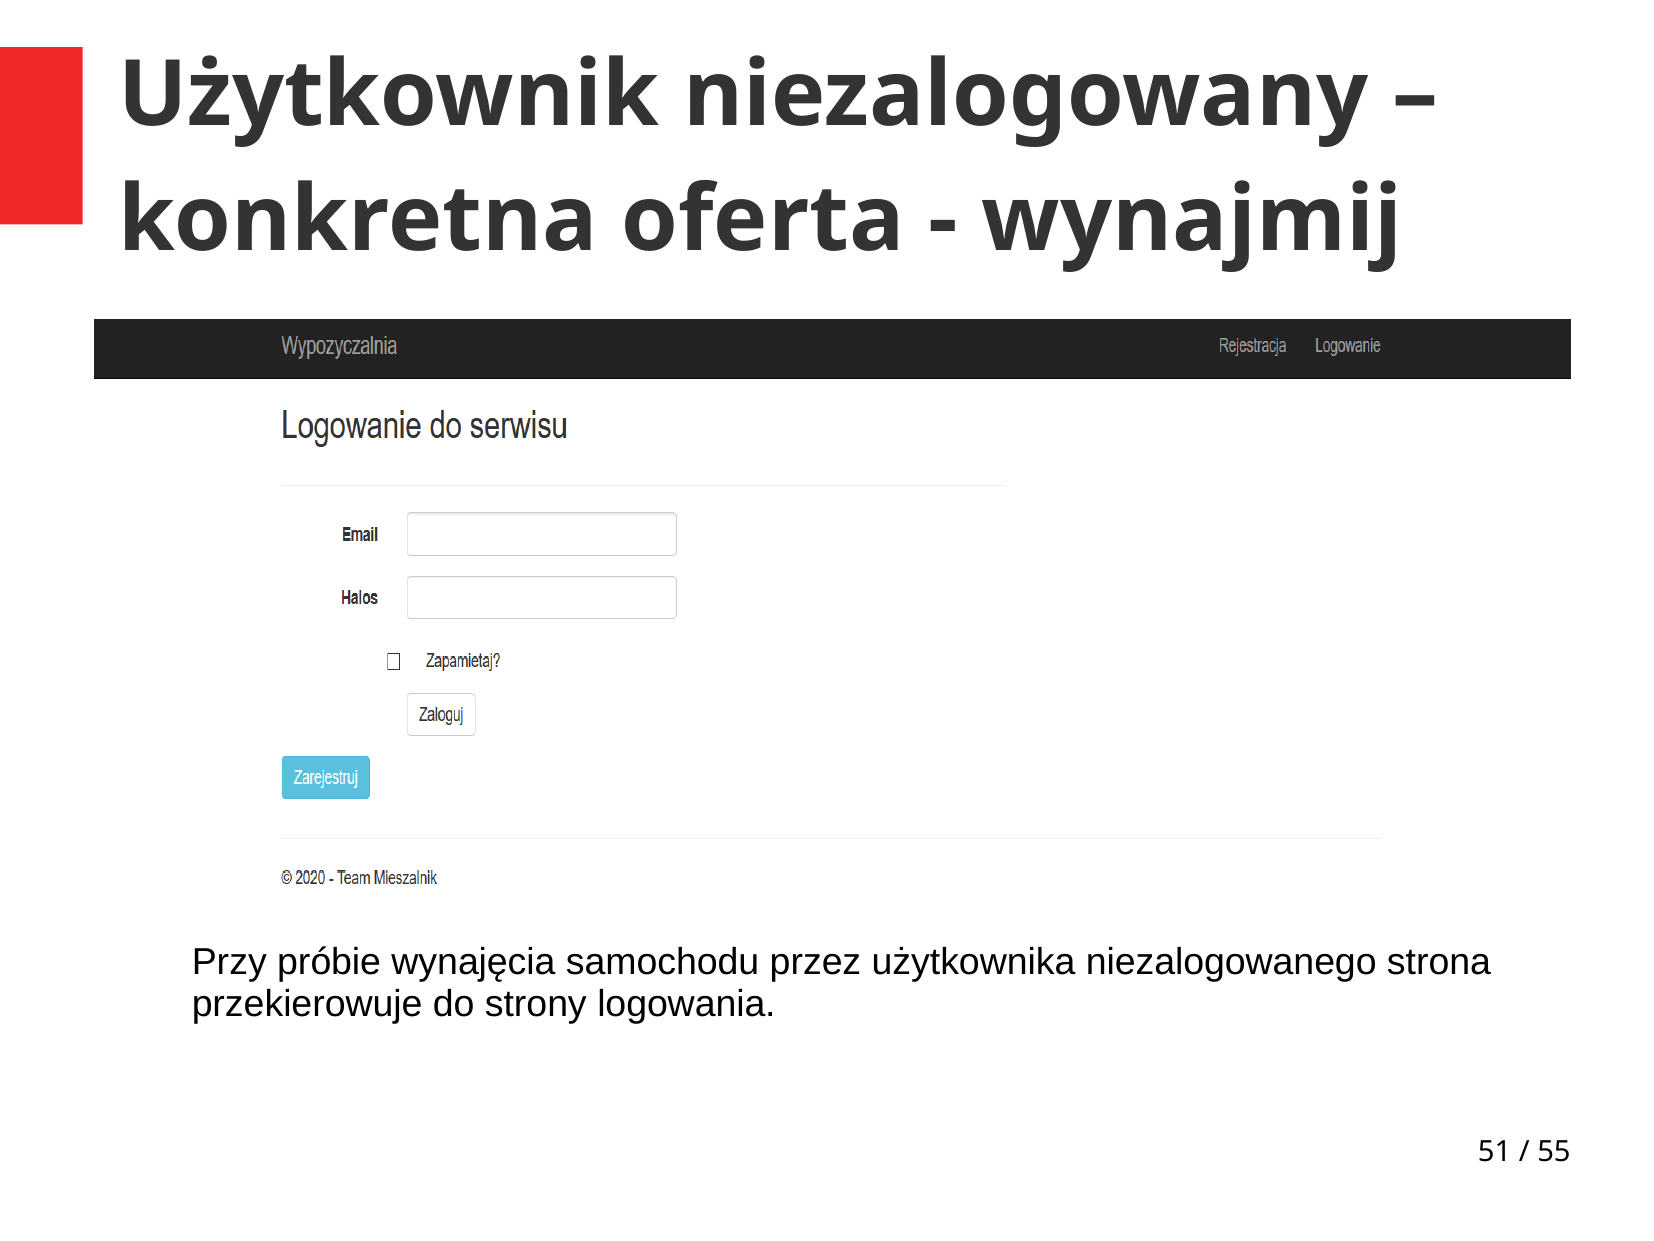

# Użytkownik niezalogowany – konkretna oferta - wynajmij
Przy próbie wynajęcia samochodu przez użytkownika niezalogowanego strona przekierowuje do strony logowania.
51